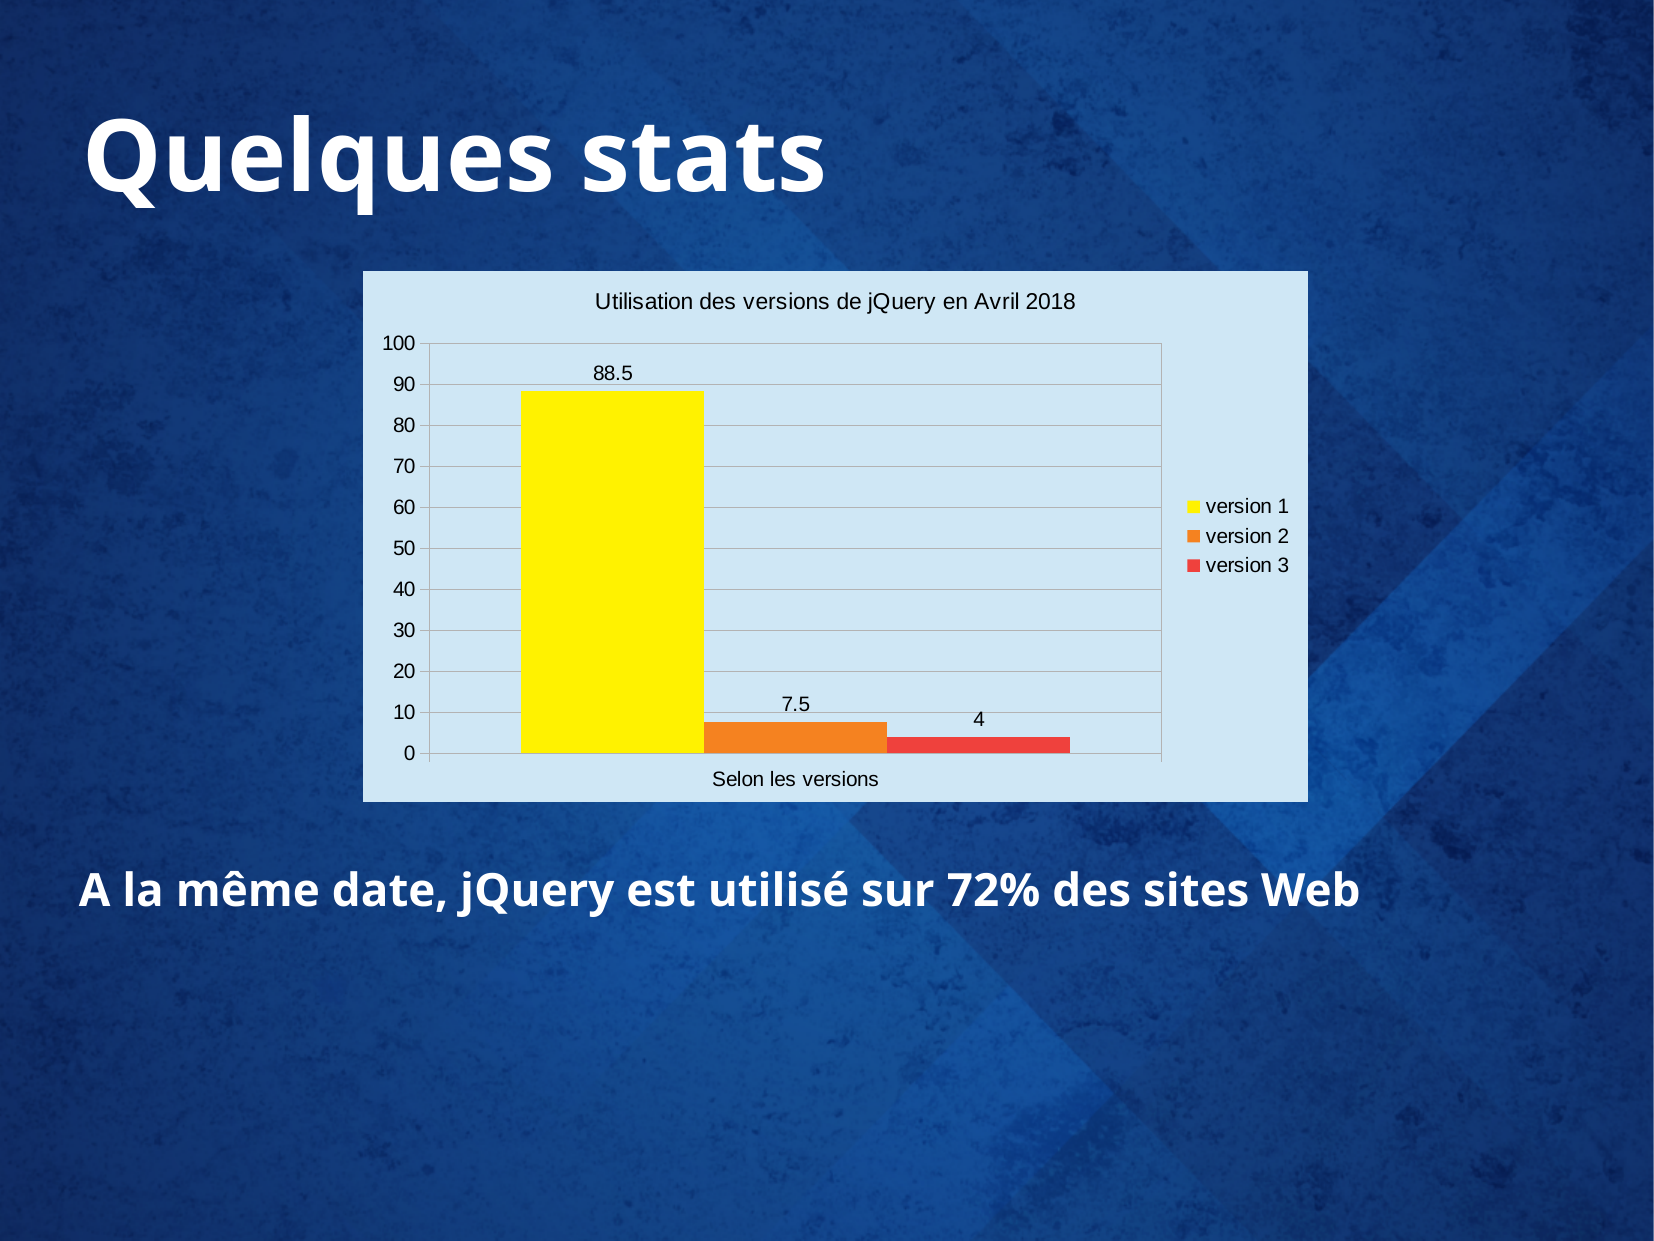

# Quelques stats
### Chart: Utilisation des versions de jQuery en Avril 2018
| Category | version 1 | version 2 | version 3 |
|---|---|---|---|
| Selon les versions | 88.5 | 7.5 | 4.0 |A la même date, jQuery est utilisé sur 72% des sites Web